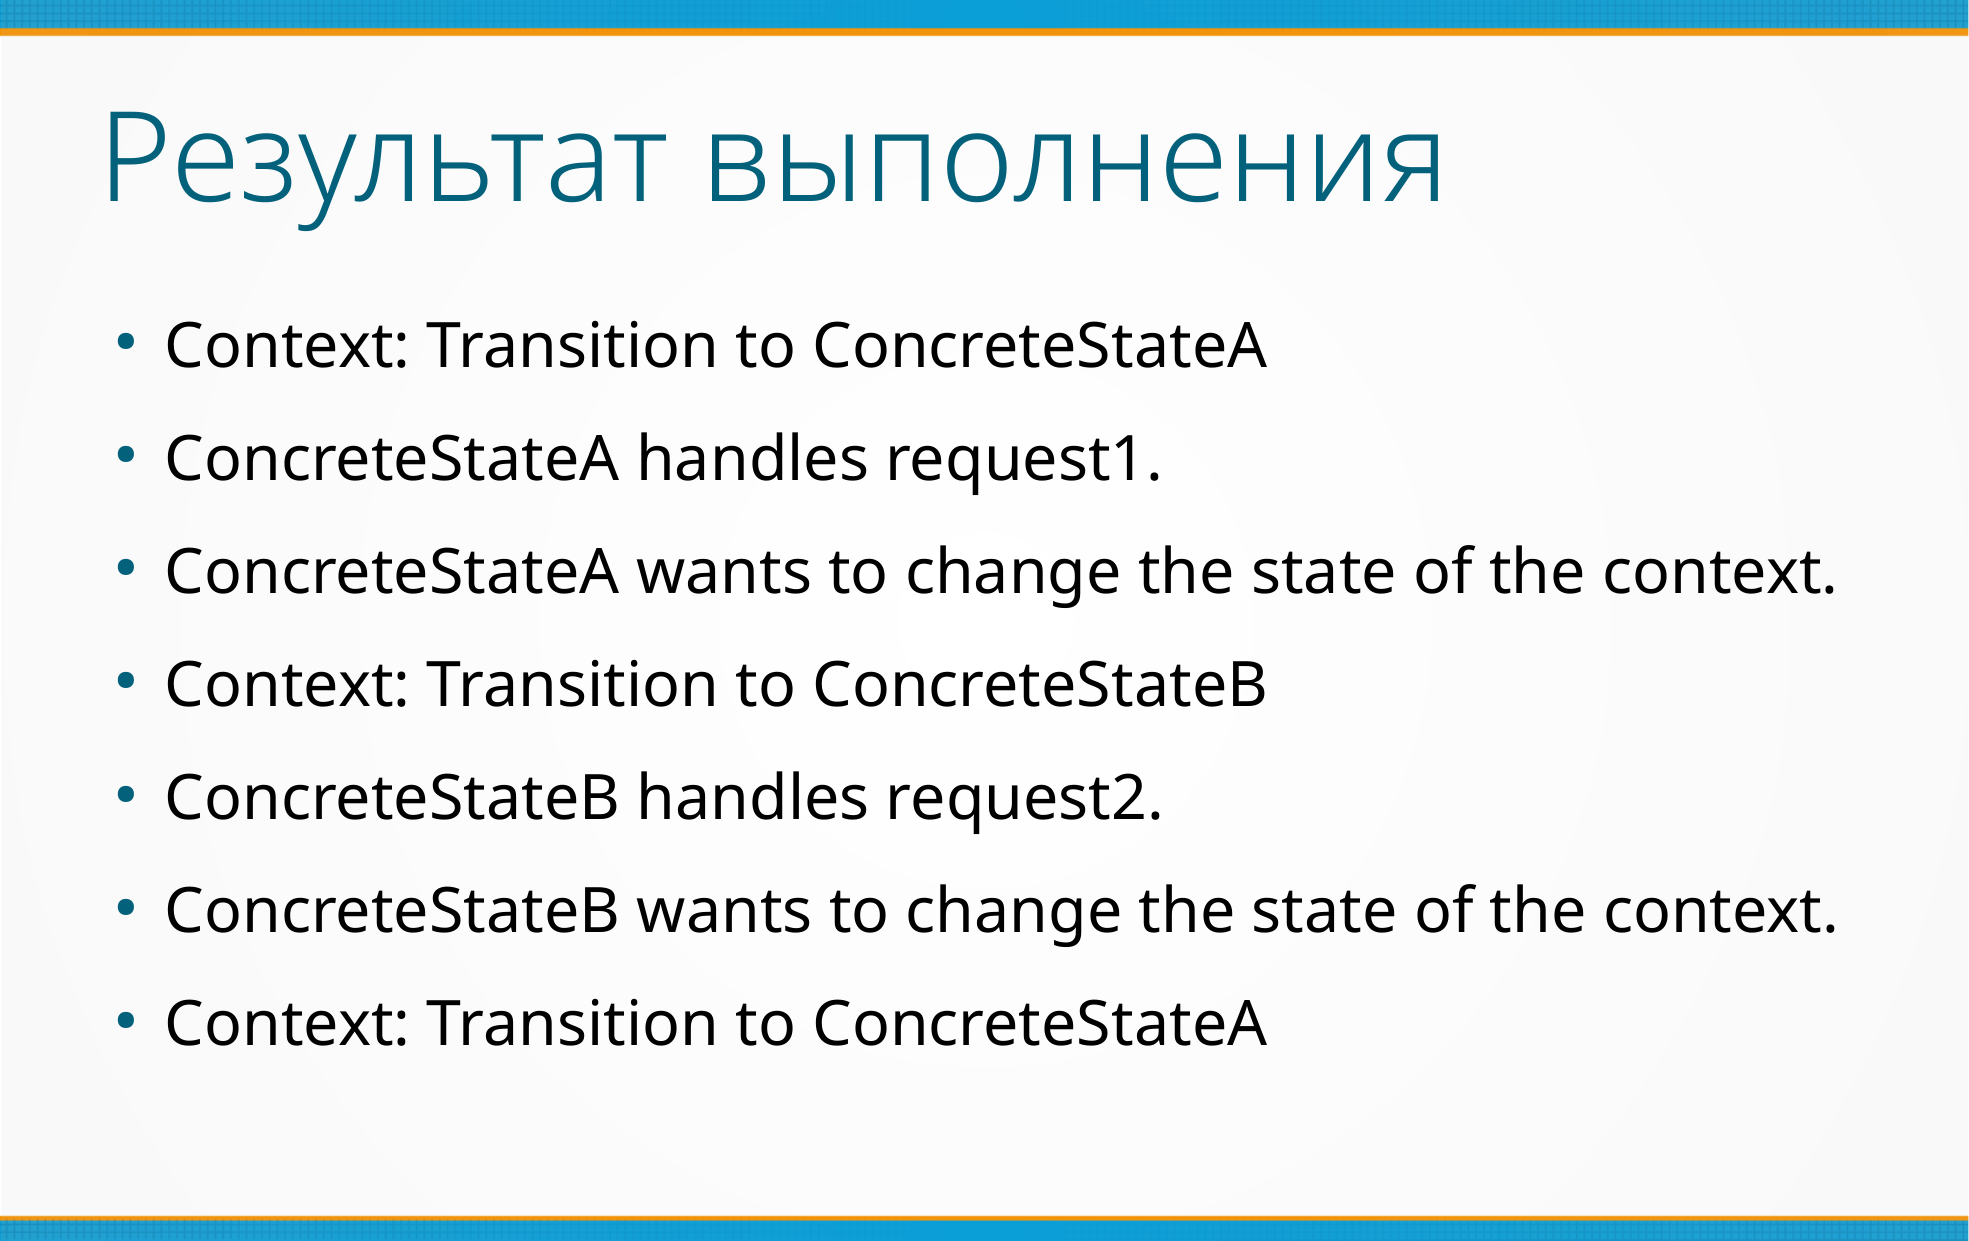

# Результат выполнения
Context: Transition to ConcreteStateA
ConcreteStateA handles request1.
ConcreteStateA wants to change the state of the context.
Context: Transition to ConcreteStateB
ConcreteStateB handles request2.
ConcreteStateB wants to change the state of the context.
Context: Transition to ConcreteStateA